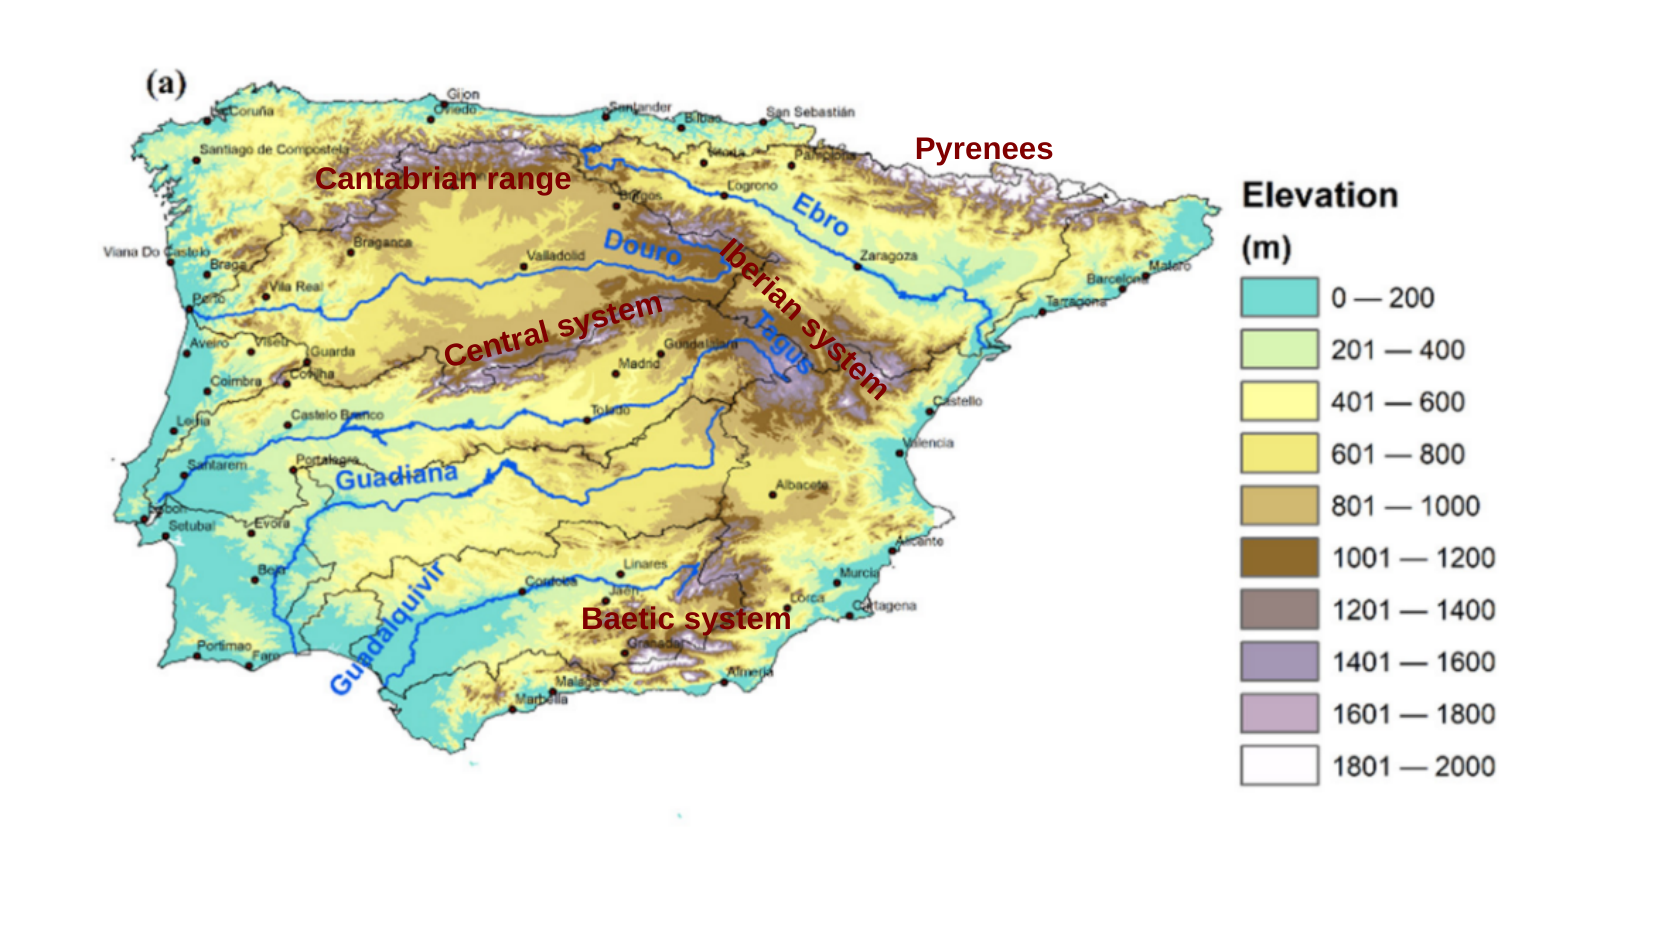

Pyrenees
Cantabrian range
Central system
Iberian system
Baetic system